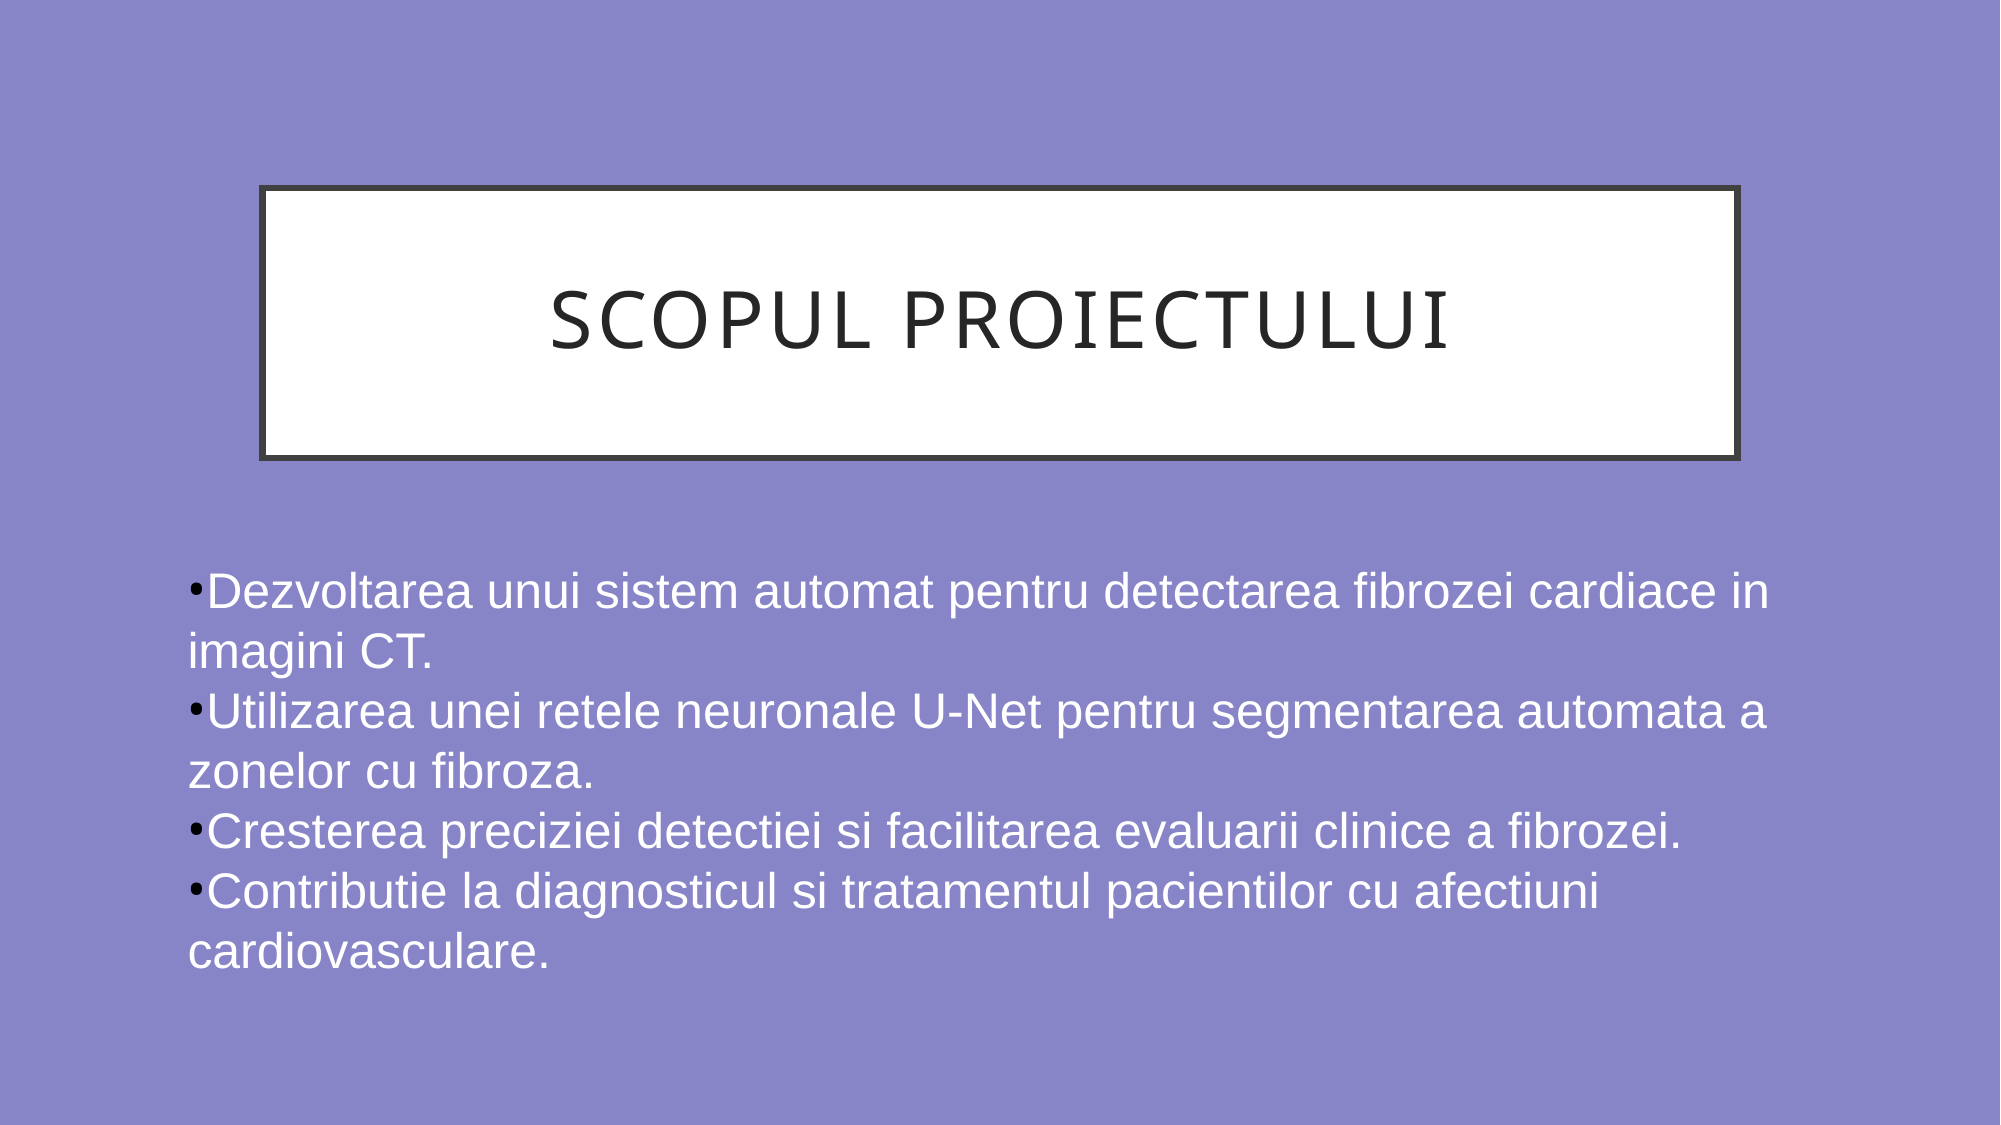

# Scopul proiectului
Dezvoltarea unui sistem automat pentru detectarea fibrozei cardiace in imagini CT.
Utilizarea unei retele neuronale U-Net pentru segmentarea automata a zonelor cu fibroza.
Cresterea preciziei detectiei si facilitarea evaluarii clinice a fibrozei.
Contributie la diagnosticul si tratamentul pacientilor cu afectiuni cardiovasculare.